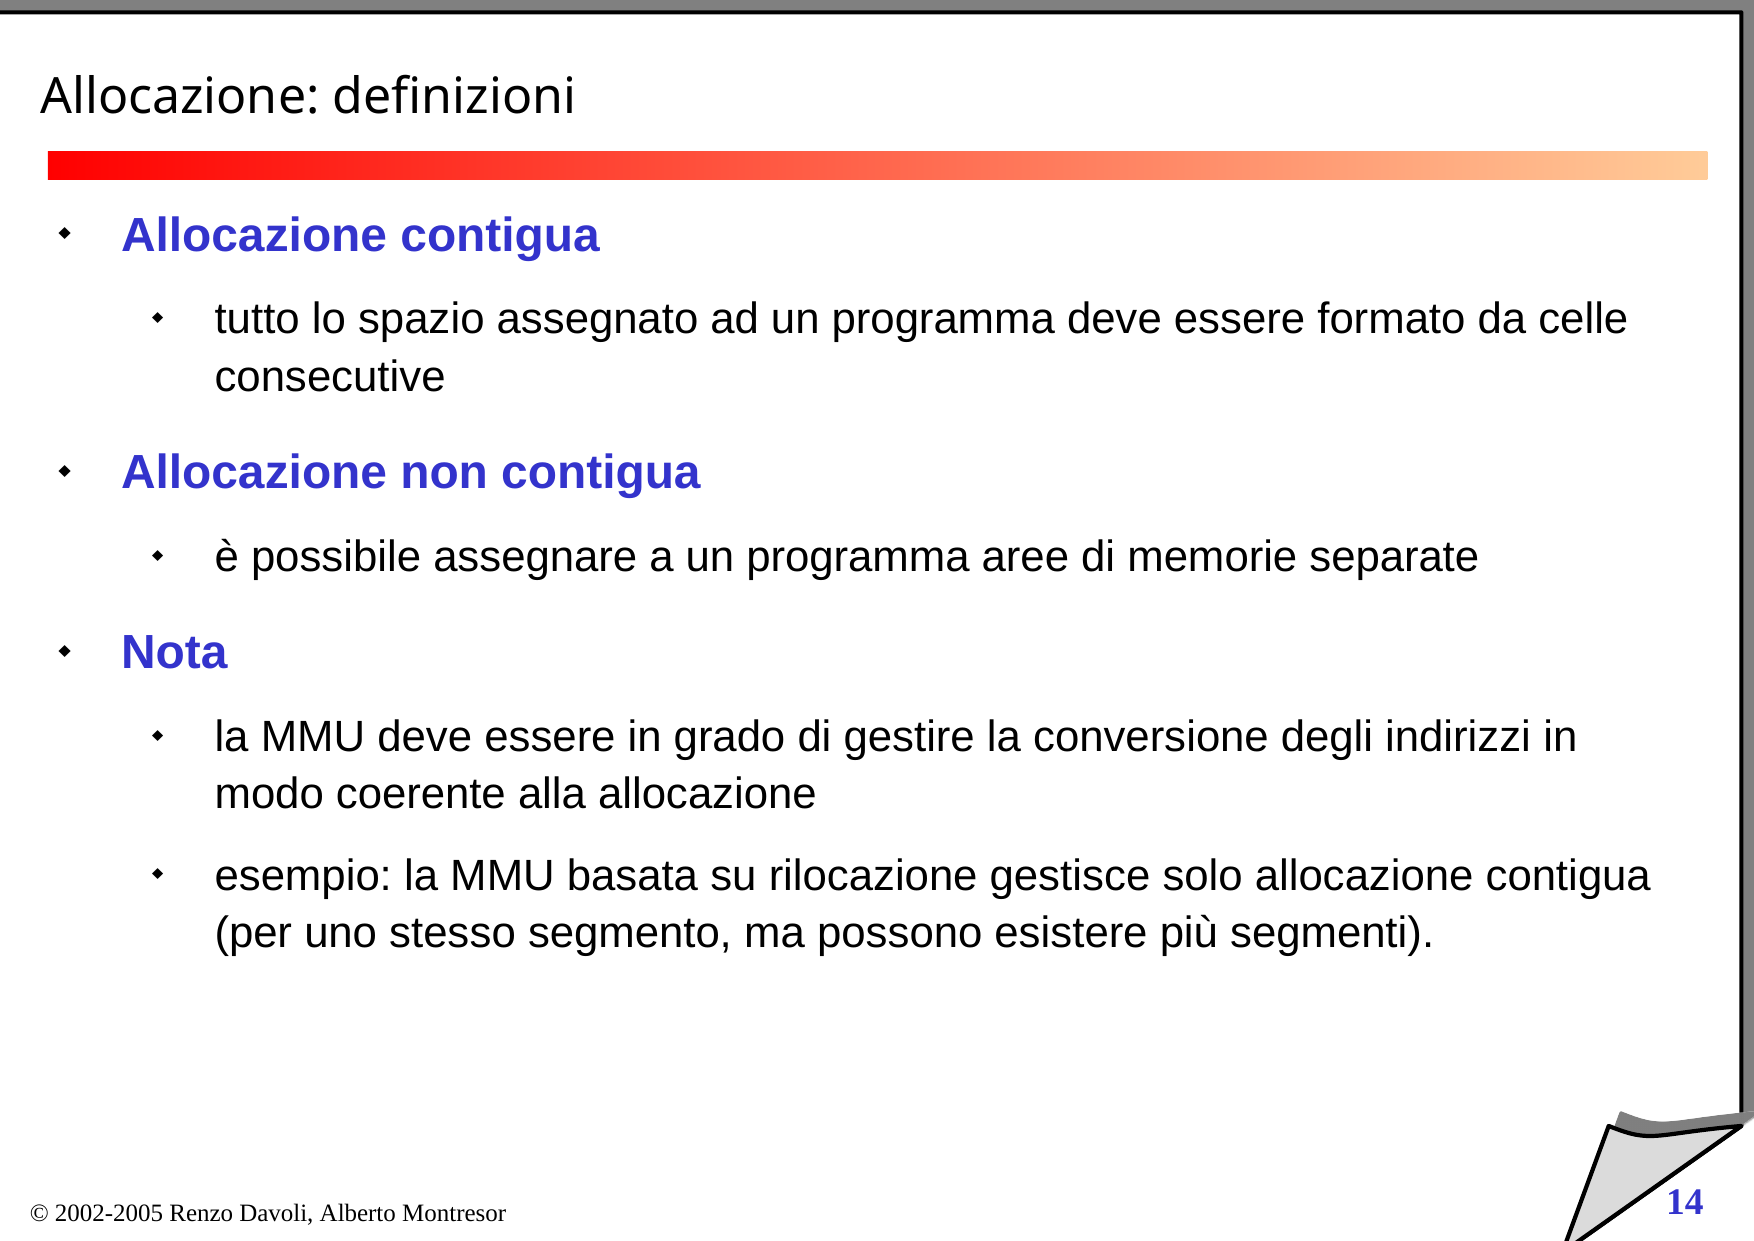

# Allocazione: definizioni
Allocazione contigua
tutto lo spazio assegnato ad un programma deve essere formato da celle consecutive
Allocazione non contigua
è possibile assegnare a un programma aree di memorie separate
Nota
la MMU deve essere in grado di gestire la conversione degli indirizzi in modo coerente alla allocazione
esempio: la MMU basata su rilocazione gestisce solo allocazione contigua (per uno stesso segmento, ma possono esistere più segmenti).